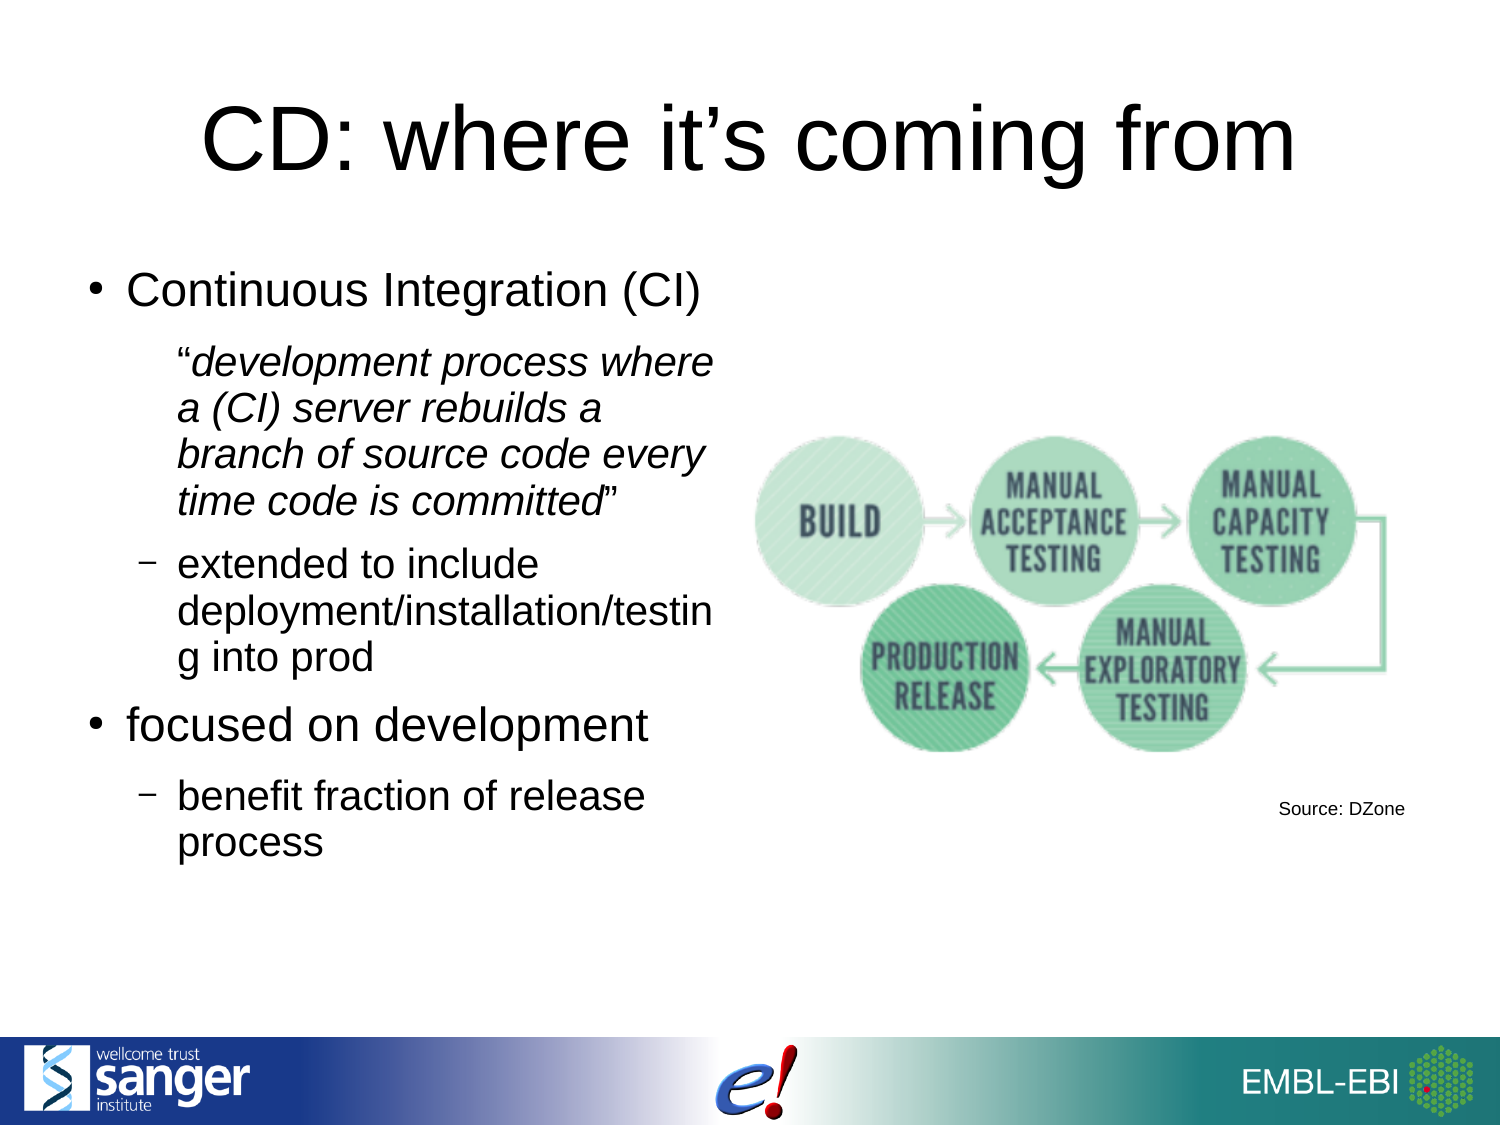

# CD: where it’s coming from
Continuous Integration (CI)
“development process where a (CI) server rebuilds a branch of source code every time code is committed”
extended to include deployment/installation/testing into prod
focused on development
benefit fraction of release process
Source: DZone